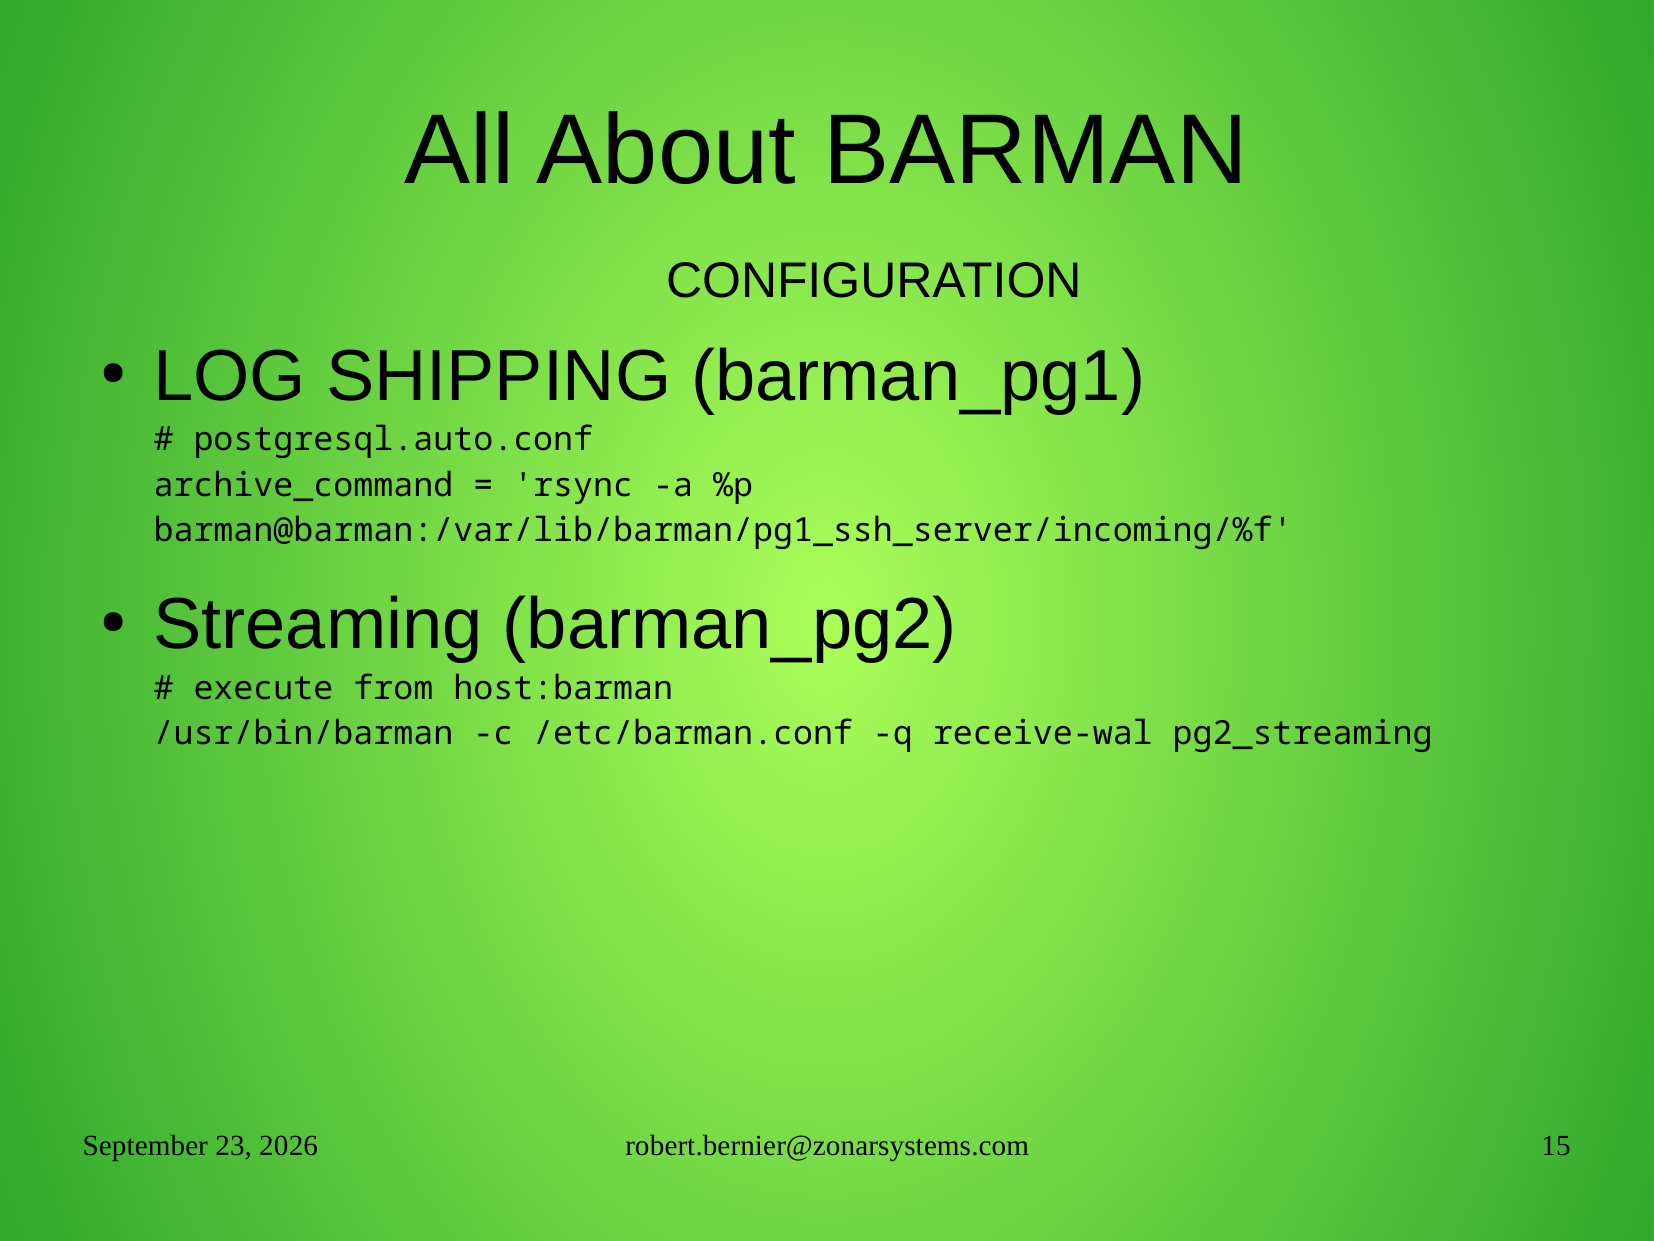

# All About BARMAN
CONFIGURATION
LOG SHIPPING (barman_pg1)
# postgresql.auto.conf
archive_command = 'rsync -a %p barman@barman:/var/lib/barman/pg1_ssh_server/incoming/%f'
Streaming (barman_pg2)
# execute from host:barman
/usr/bin/barman -c /etc/barman.conf -q receive-wal pg2_streaming
robert.bernier@zonarsystems.com
15